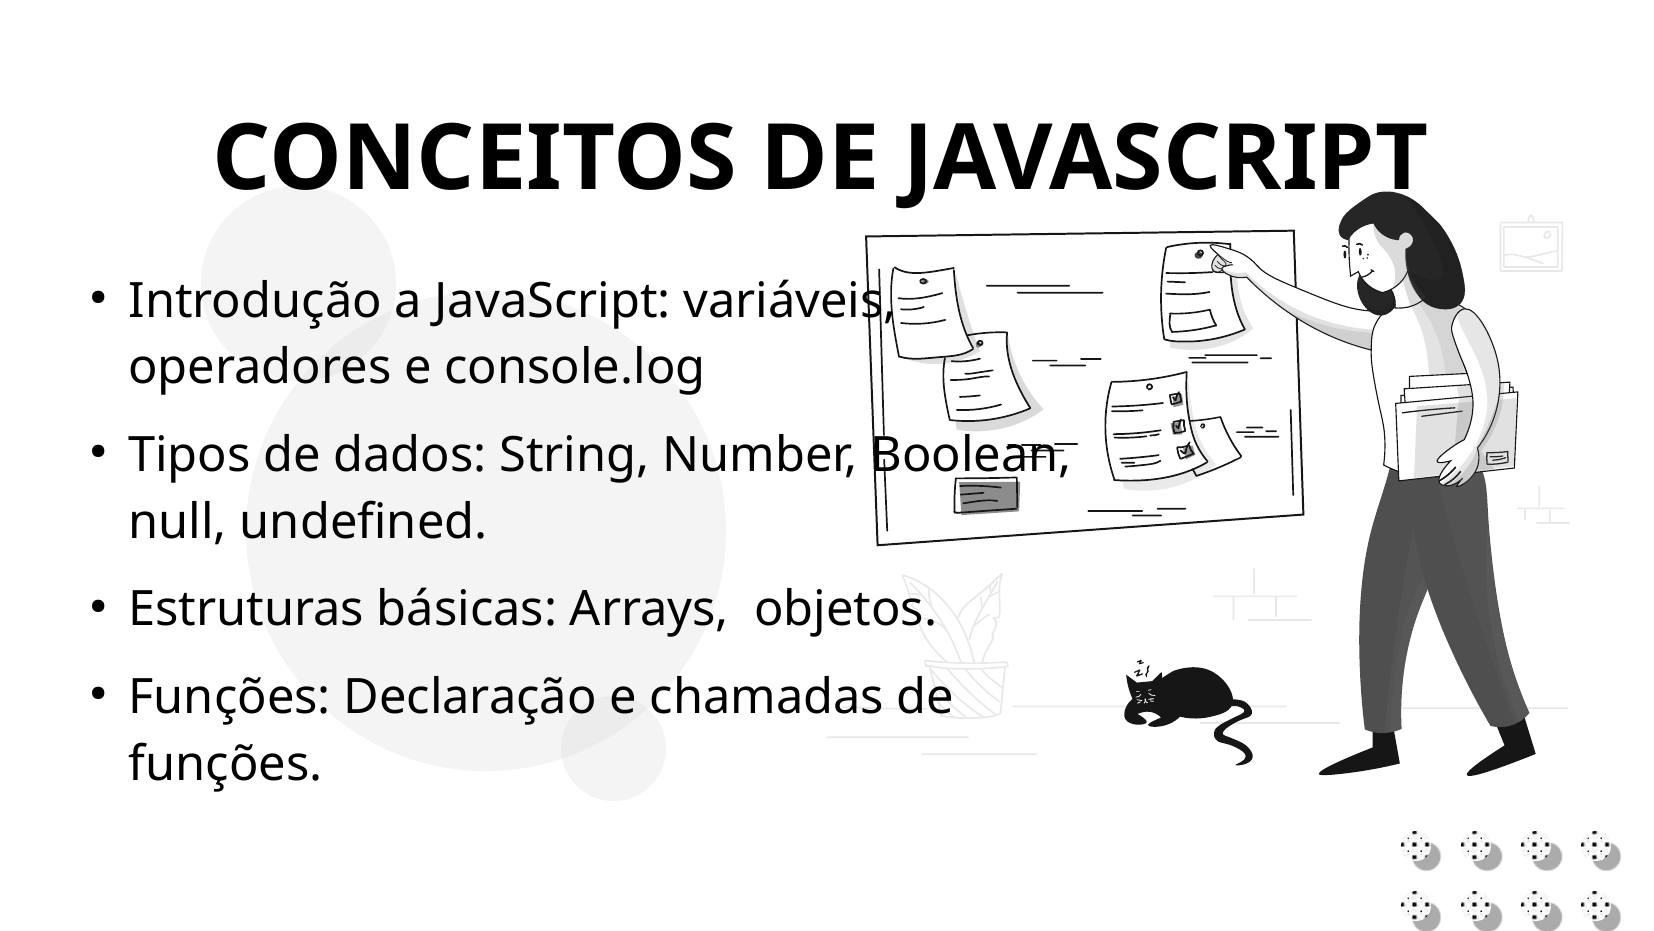

# CONCEITOS DE JAVASCRIPT
Introdução a JavaScript: variáveis, operadores e console.log
Tipos de dados: String, Number, Boolean, null, undefined.
Estruturas básicas: Arrays, objetos.
Funções: Declaração e chamadas de funções.